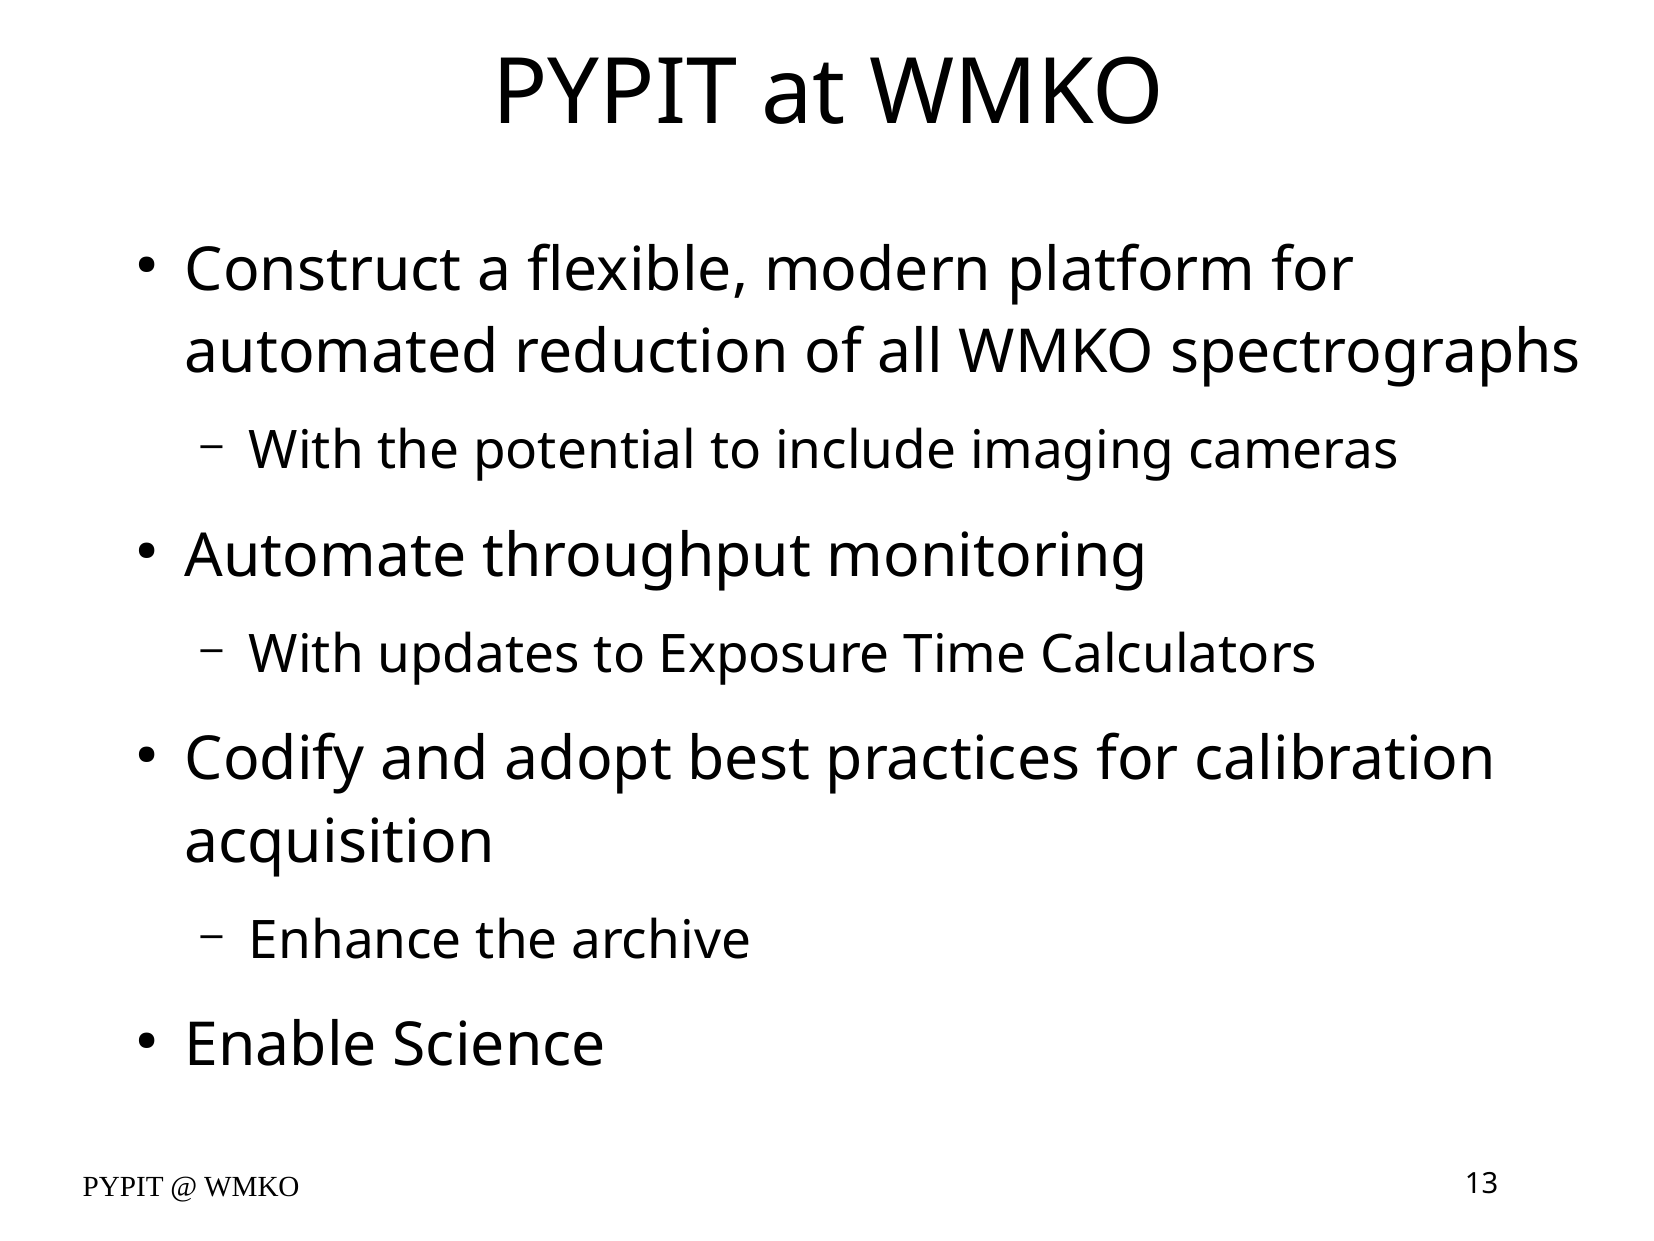

# PYPIT at WMKO
Construct a flexible, modern platform for automated reduction of all WMKO spectrographs
With the potential to include imaging cameras
Automate throughput monitoring
With updates to Exposure Time Calculators
Codify and adopt best practices for calibration acquisition
Enhance the archive
Enable Science